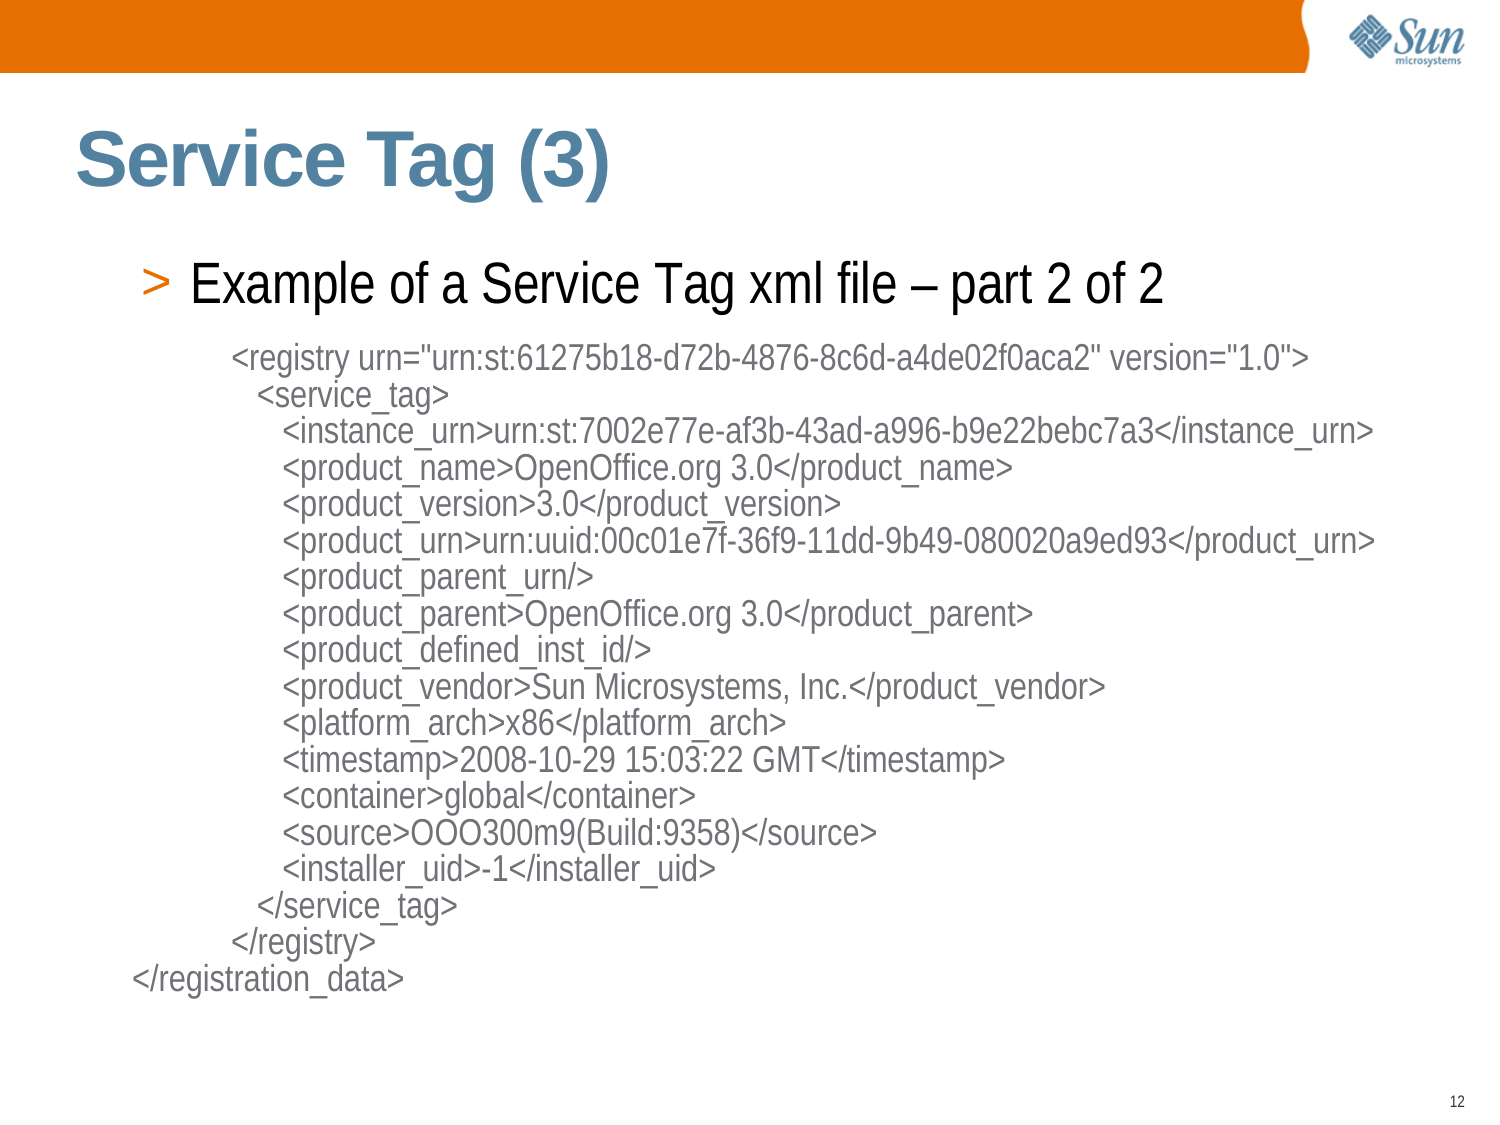

# Service Tag (3)
Example of a Service Tag xml file – part 2 of 2
	 <registry urn="urn:st:61275b18-d72b-4876-8c6d-a4de02f0aca2" version="1.0">
	 <service_tag>
	 <instance_urn>urn:st:7002e77e-af3b-43ad-a996-b9e22bebc7a3</instance_urn>
	 <product_name>OpenOffice.org 3.0</product_name>
	 <product_version>3.0</product_version>
	 <product_urn>urn:uuid:00c01e7f-36f9-11dd-9b49-080020a9ed93</product_urn>
	 <product_parent_urn/>
	 <product_parent>OpenOffice.org 3.0</product_parent>
	 <product_defined_inst_id/>
	 <product_vendor>Sun Microsystems, Inc.</product_vendor>
	 <platform_arch>x86</platform_arch>
	 <timestamp>2008-10-29 15:03:22 GMT</timestamp>
	 <container>global</container>
	 <source>OOO300m9(Build:9358)</source>
	 <installer_uid>-1</installer_uid>
	 </service_tag>
	 </registry>
</registration_data>